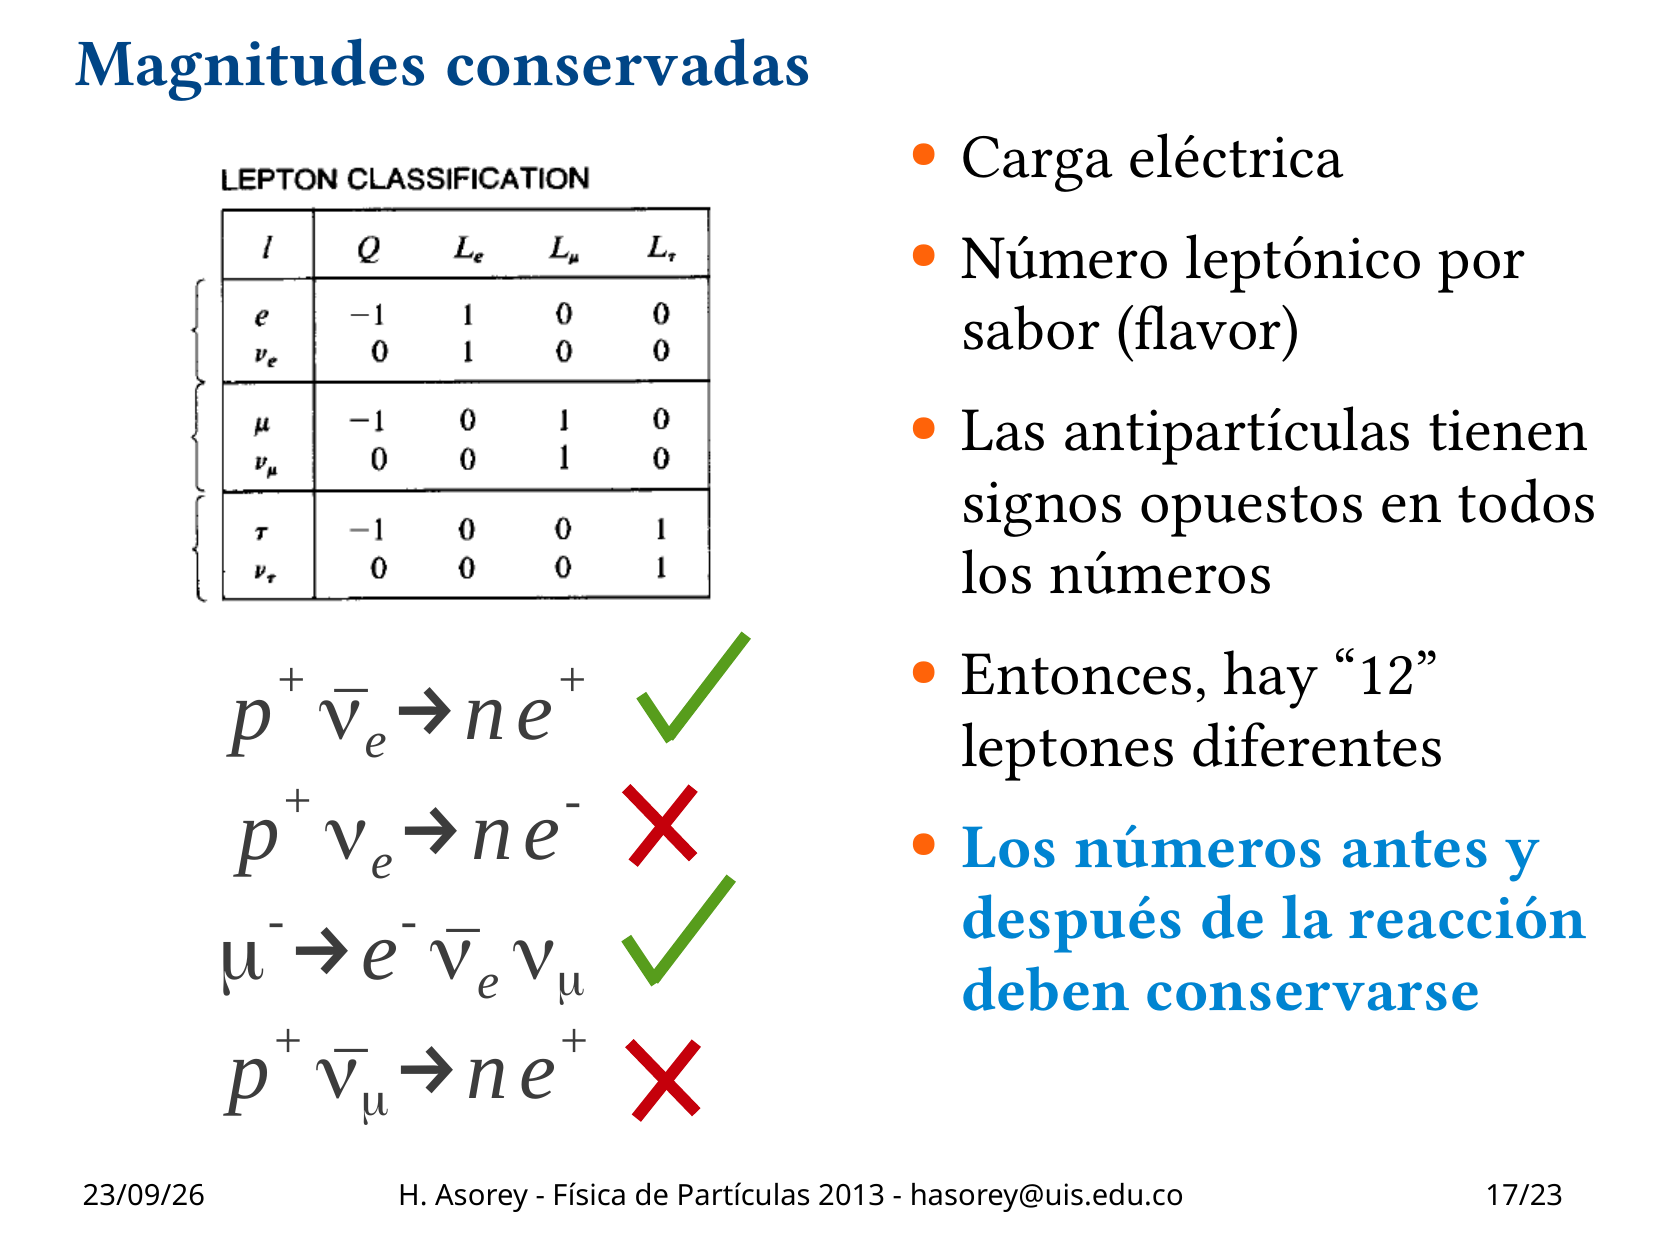

# Magnitudes conservadas
Carga eléctrica
Número leptónico por sabor (flavor)
Las antipartículas tienen signos opuestos en todos los números
Entonces, hay “12” leptones diferentes
Los números antes y después de la reacción deben conservarse
H. Asorey - Física de Partículas 2013 - hasorey@uis.edu.co
17